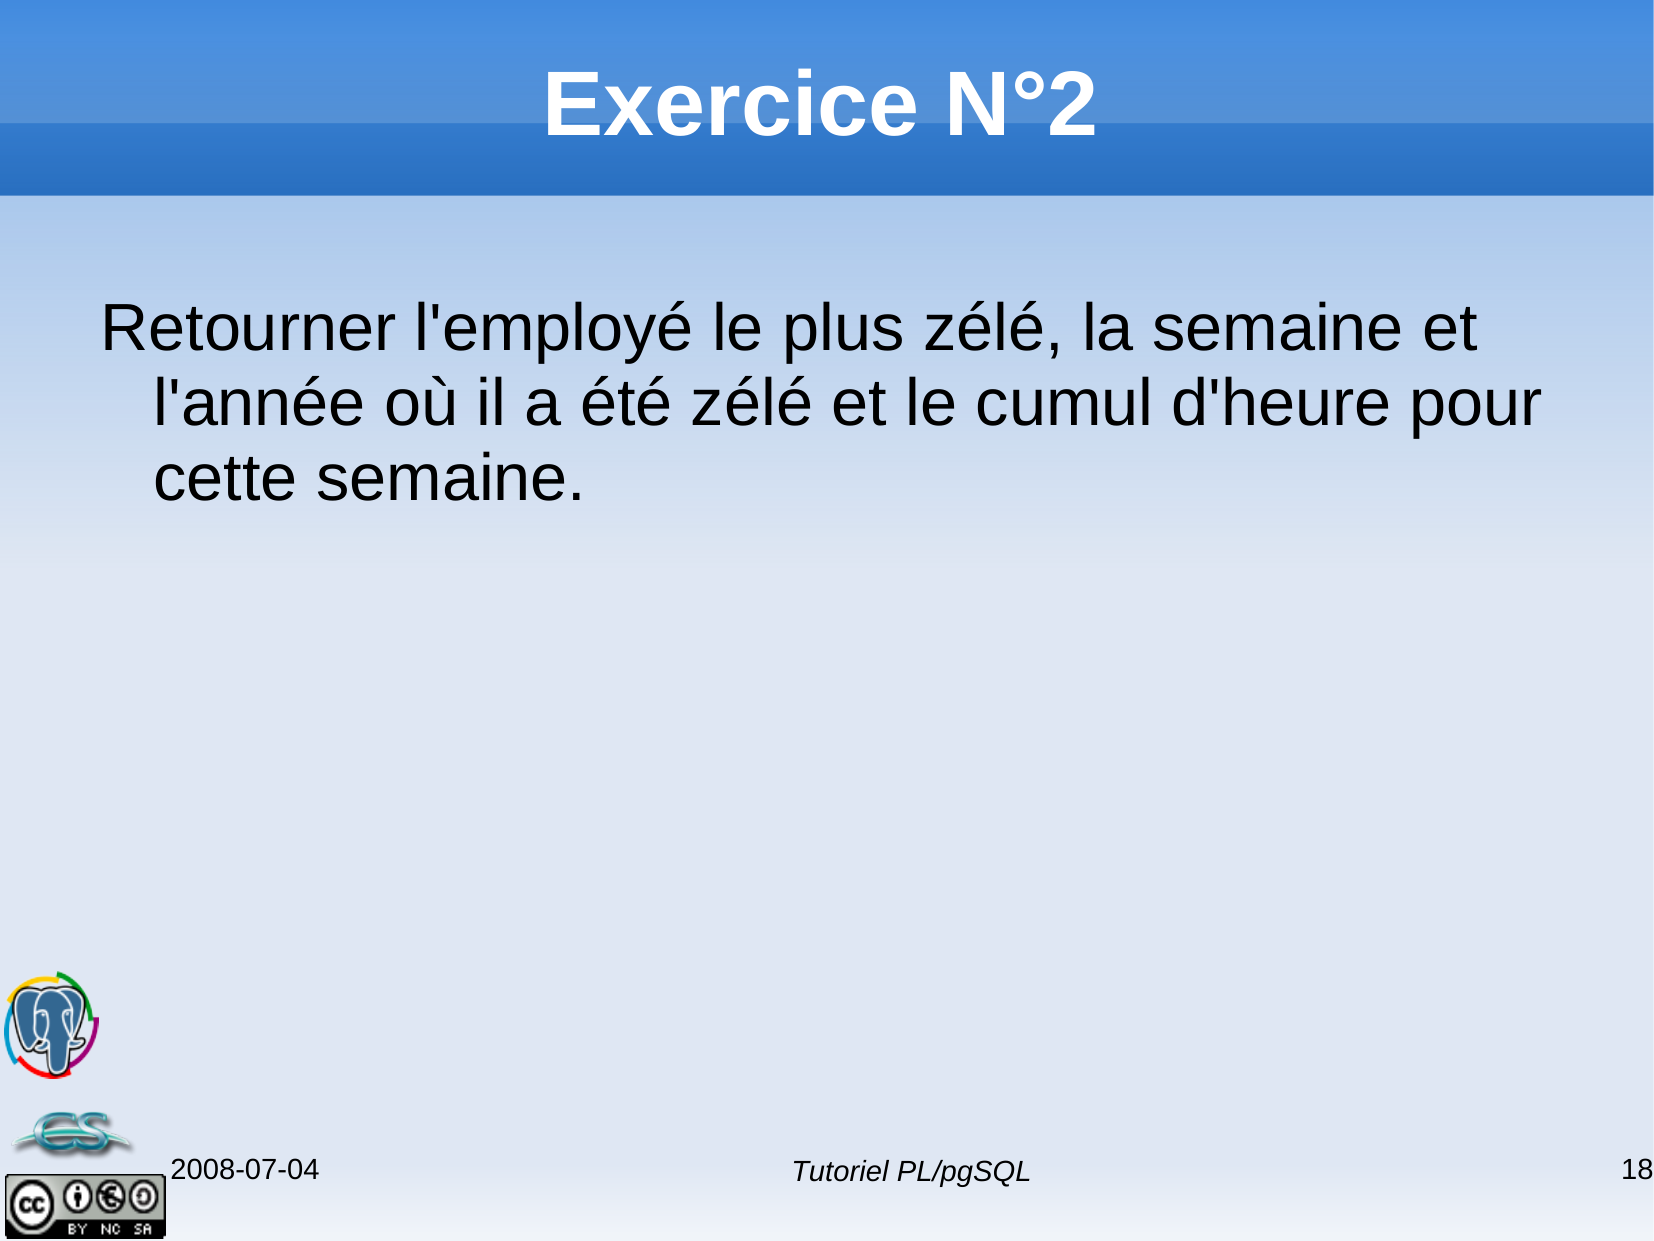

# Exercice N°2
Retourner l'employé le plus zélé, la semaine et l'année où il a été zélé et le cumul d'heure pour cette semaine.
2008-07-04
18
Tutoriel PL/pgSQL